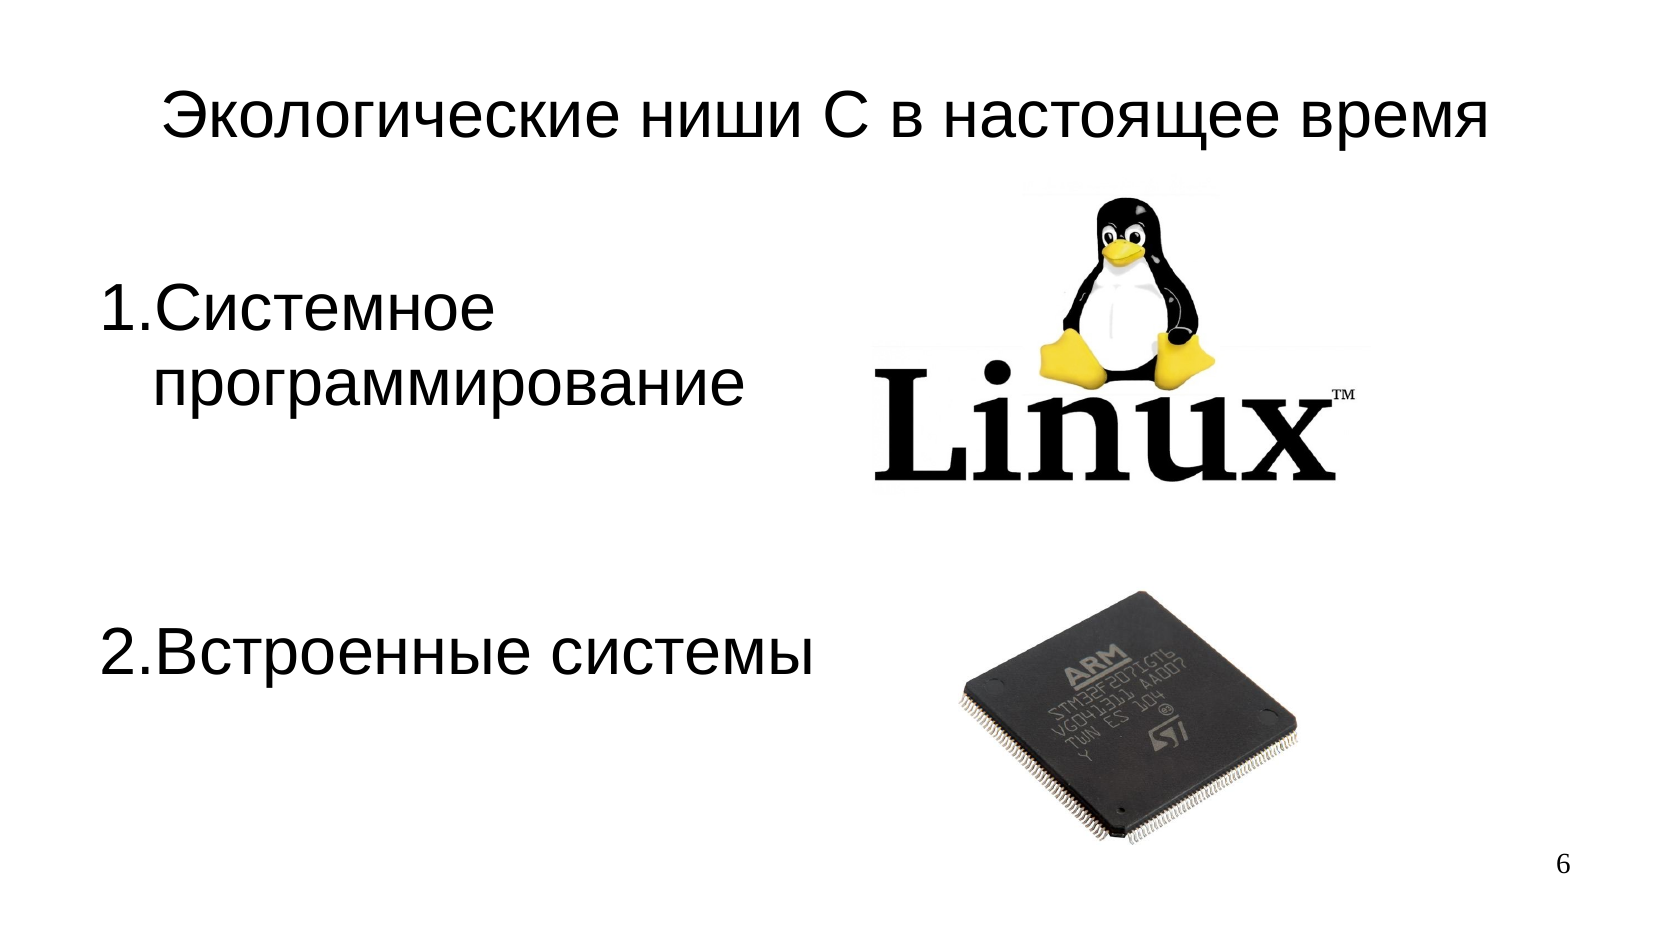

# Экологические ниши C в настоящее время
Системное программирование
Встроенные системы
6